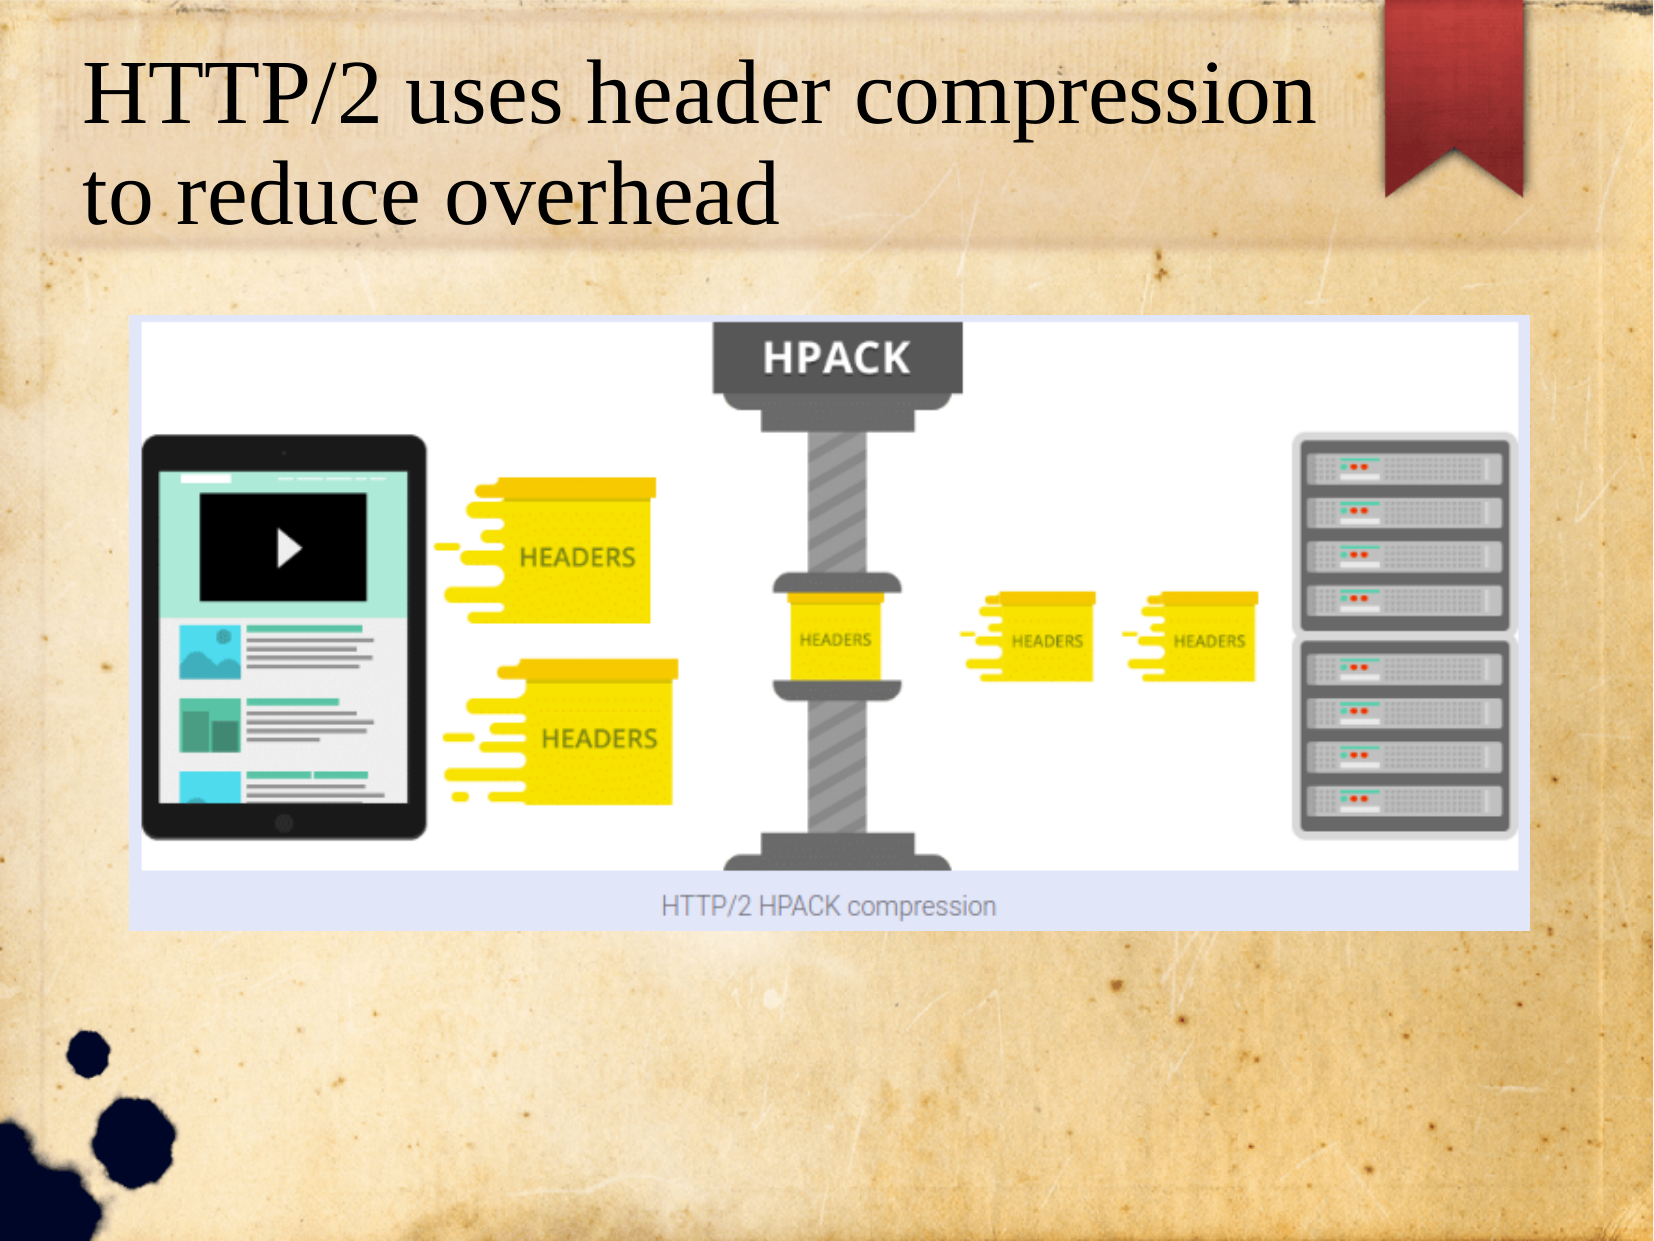

# HTTP/2 uses header compression to reduce overhead